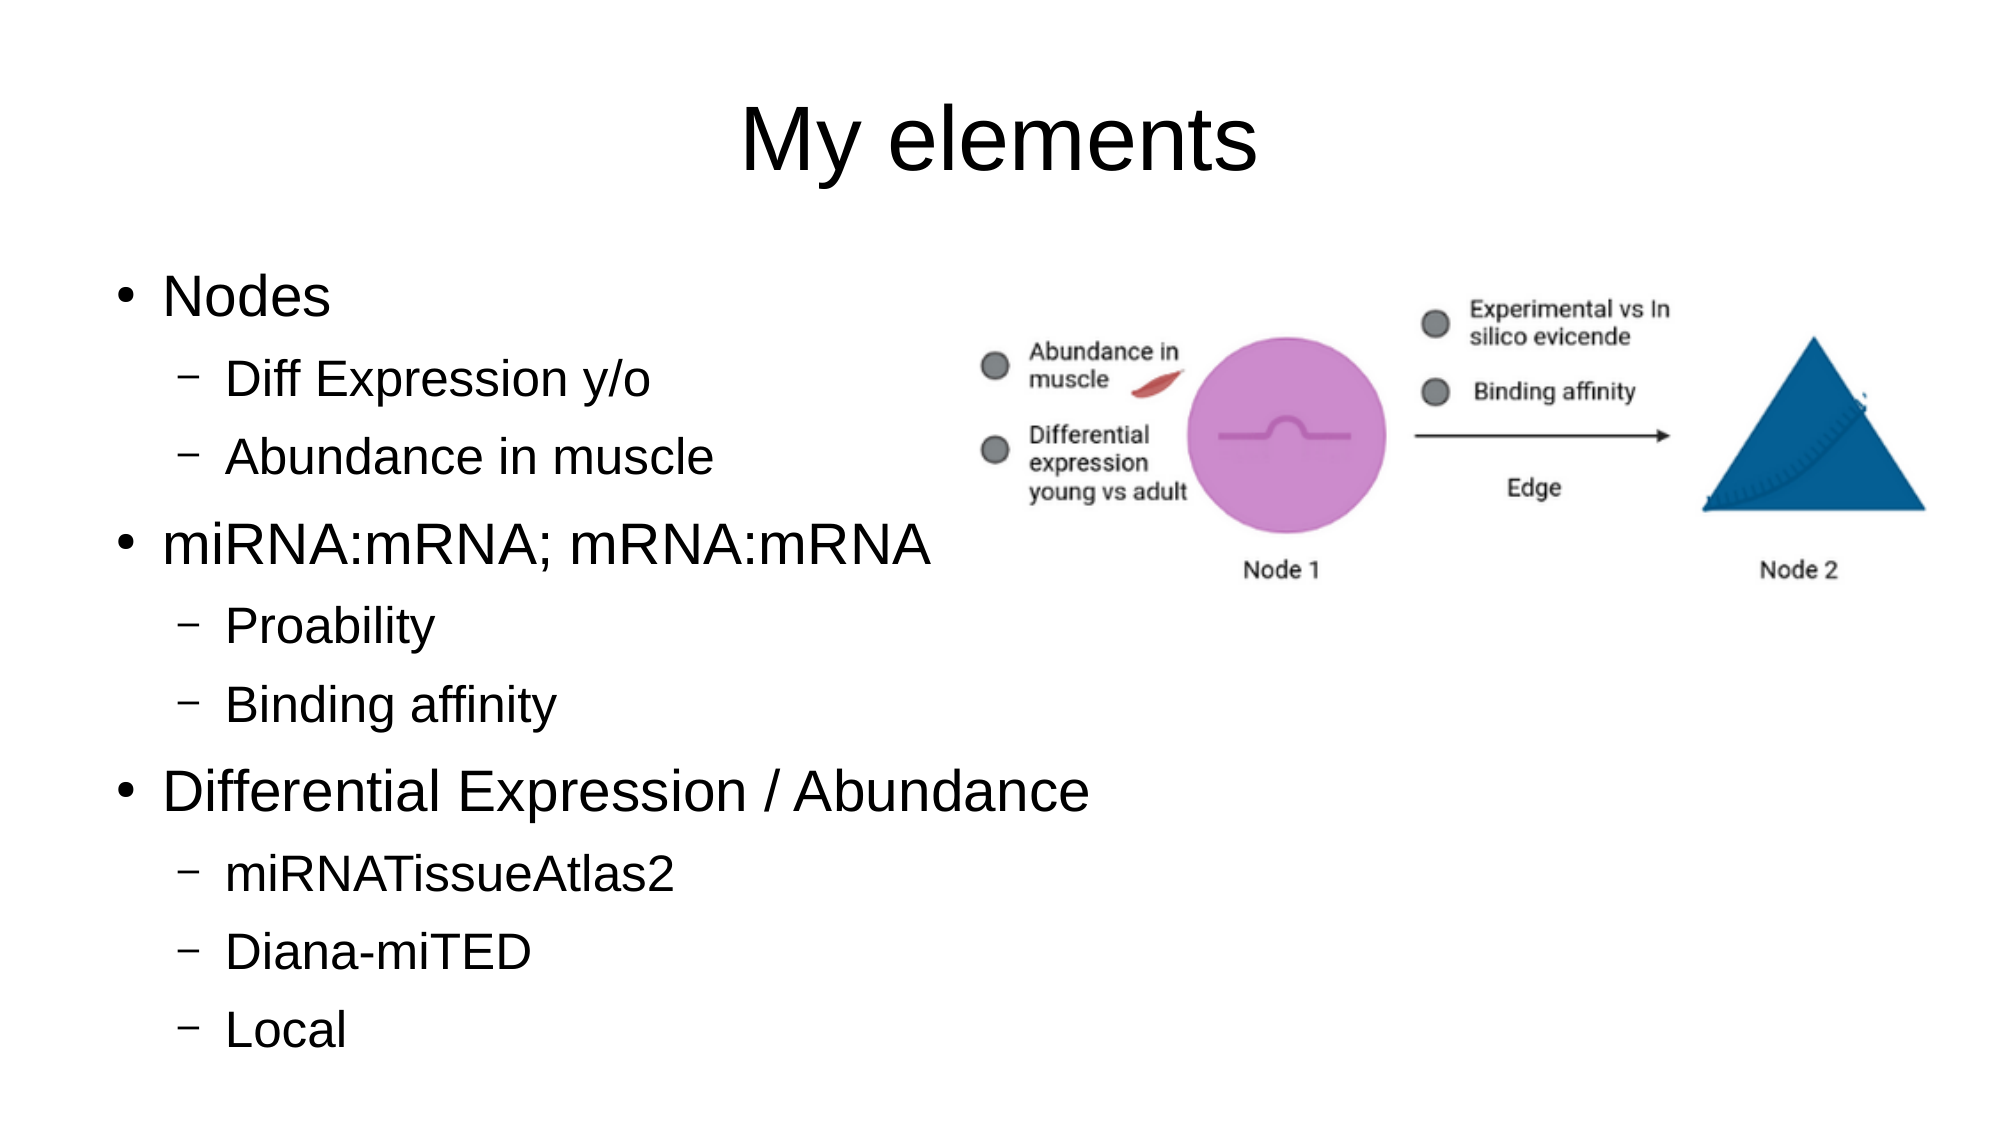

# My elements
Nodes
Diff Expression y/o
Abundance in muscle
miRNA:mRNA; mRNA:mRNA
Proability
Binding affinity
Differential Expression / Abundance
miRNATissueAtlas2
Diana-miTED
Local